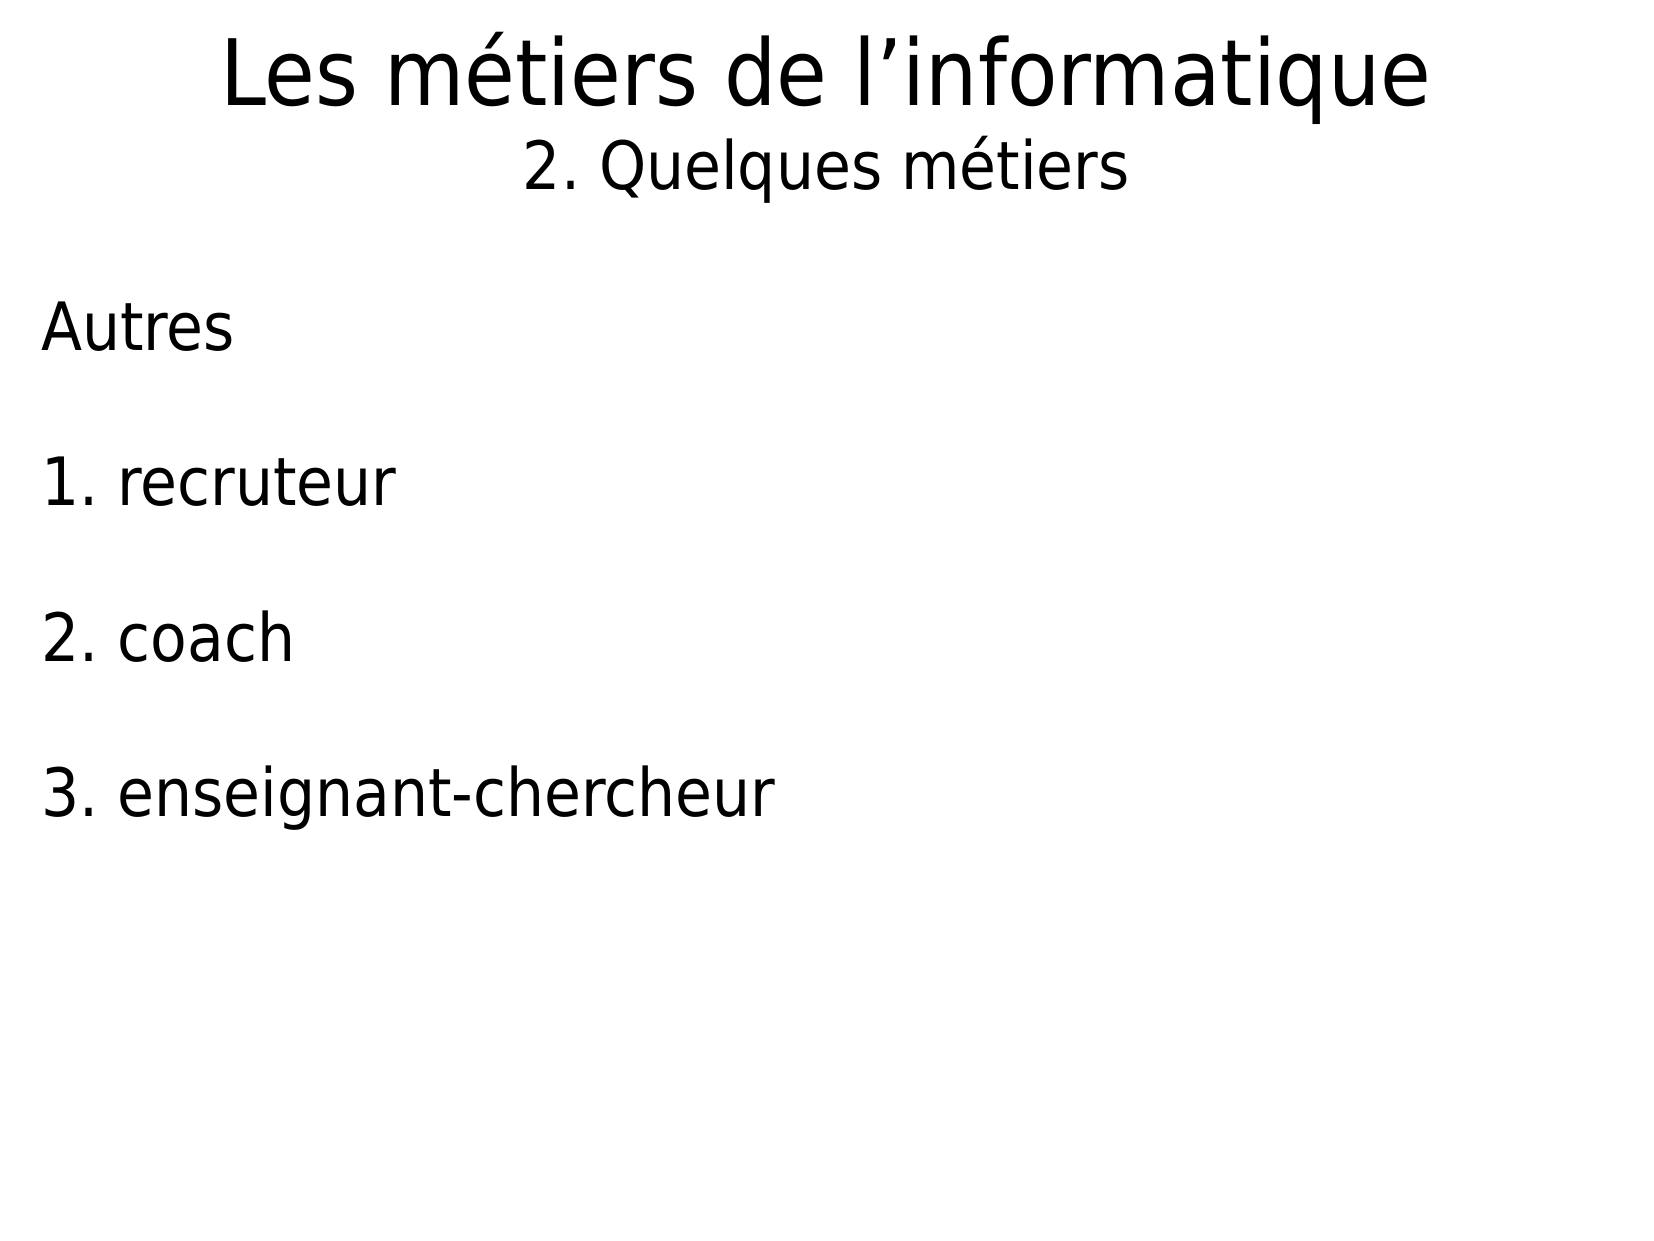

# Les métiers de l’informatique 2. Quelques métiers
Autres
1. recruteur
2. coach
3. enseignant-chercheur